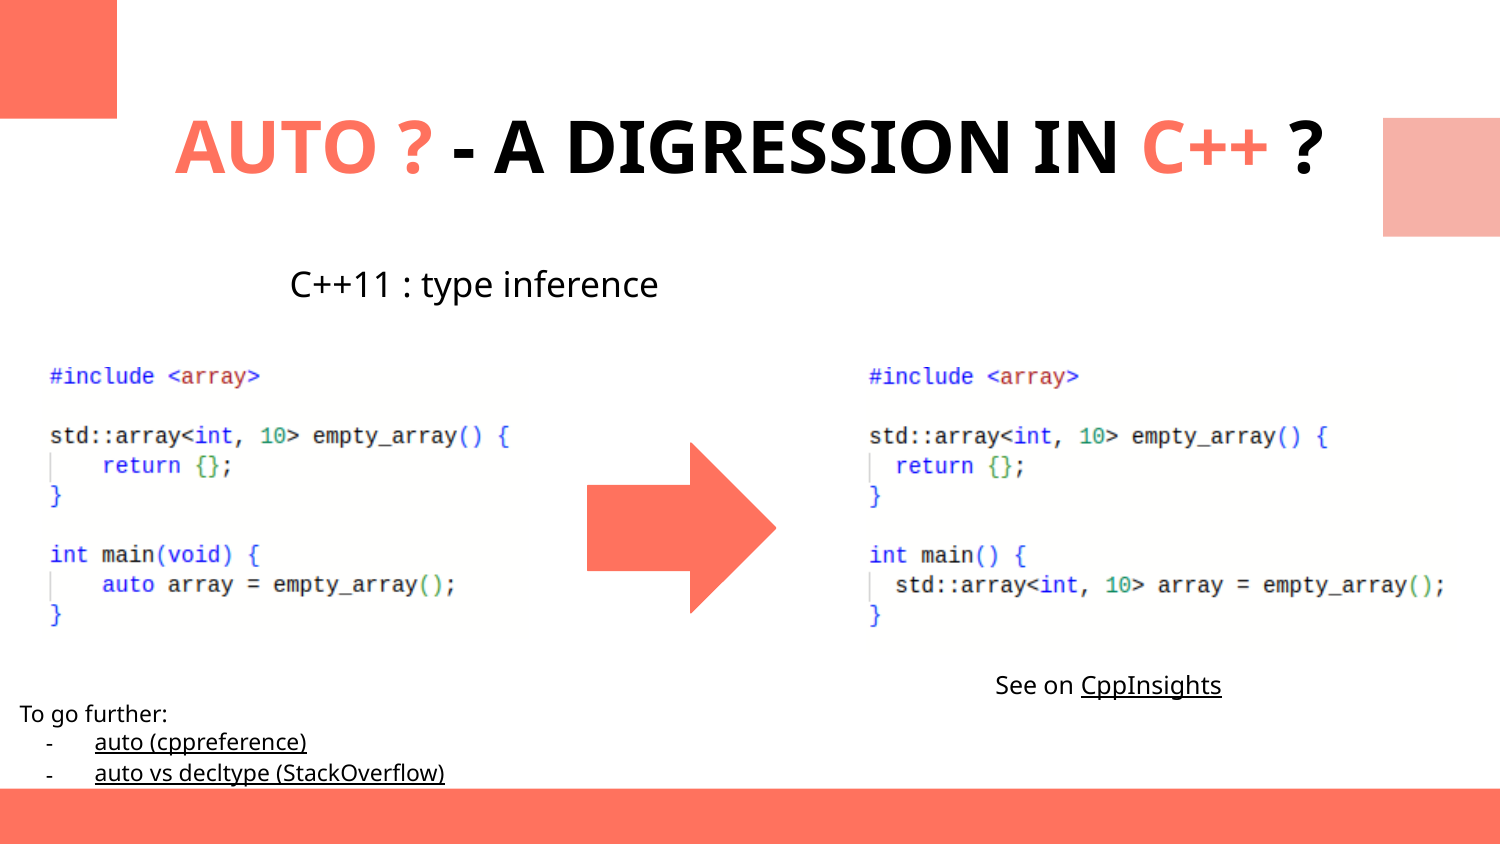

# AUTO ? - A DIGRESSION IN C++ ?
C++11 : type inference
See on CppInsights
To go further:
auto (cppreference)
auto vs decltype (StackOverflow)